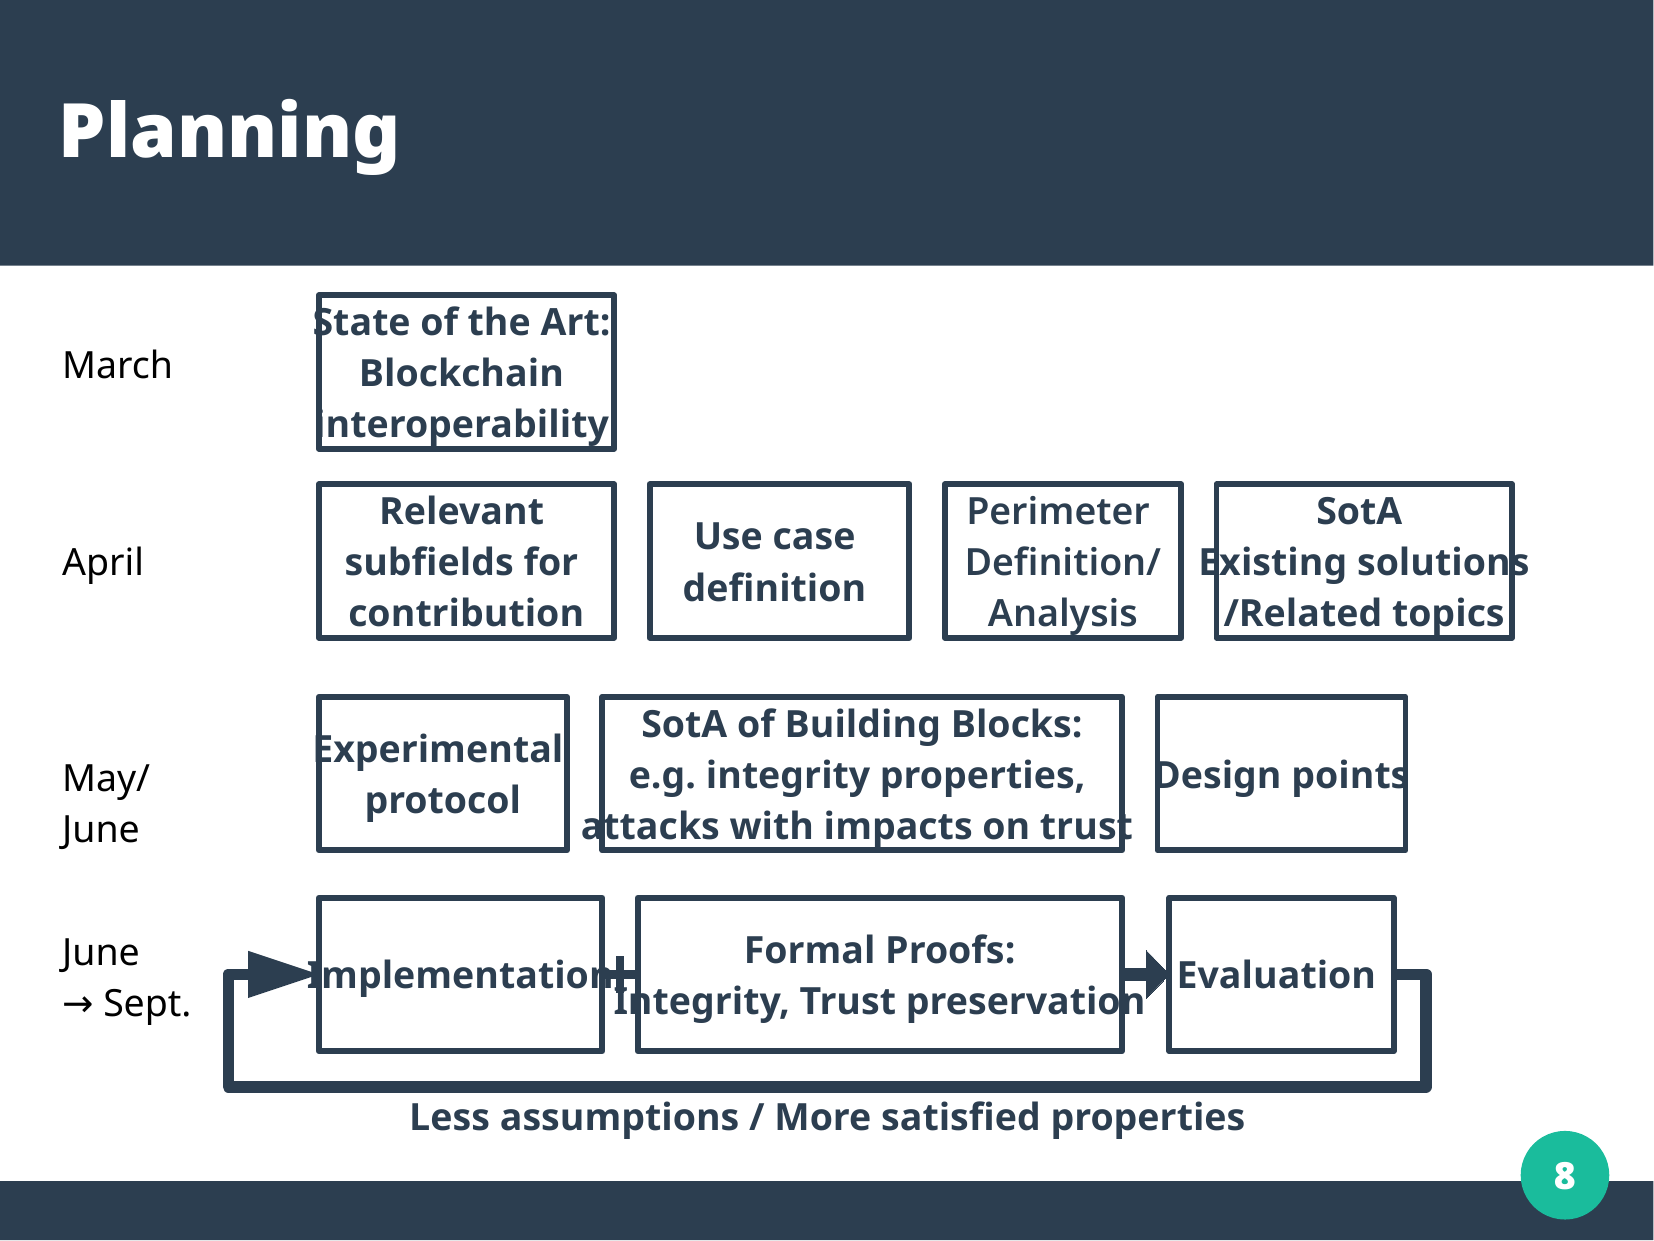

# Planning
State of the Art:
Blockchain
interoperability
March
Relevant
subfields for
contribution
Use case
definition
Perimeter
Definition/
Analysis
SotA
Existing solutions
/Related topics
April
Experimental
protocol
SotA of Building Blocks:
e.g. integrity properties,
attacks with impacts on trust
Design points
May/June
Implementation
Formal Proofs:
Integrity, Trust preservation
Evaluation
June
→ Sept.
Less assumptions / More satisfied properties
8